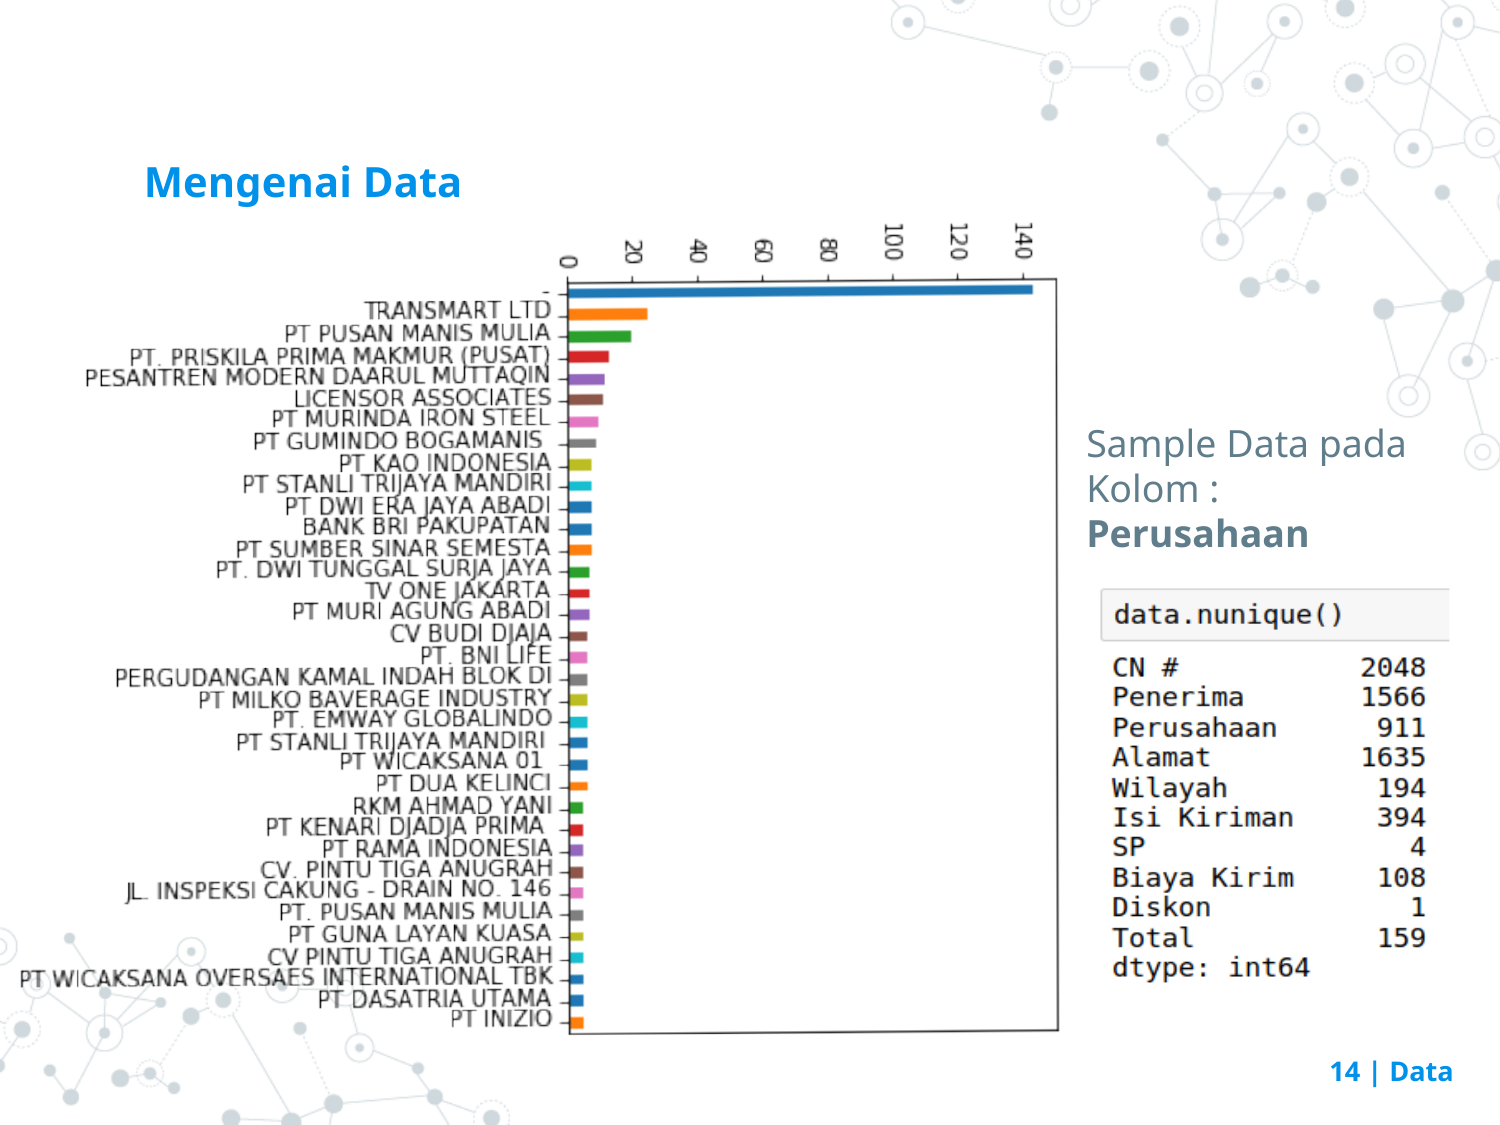

# Mengenai Data
Sample Data pada
Kolom :
Perusahaan
 | Data